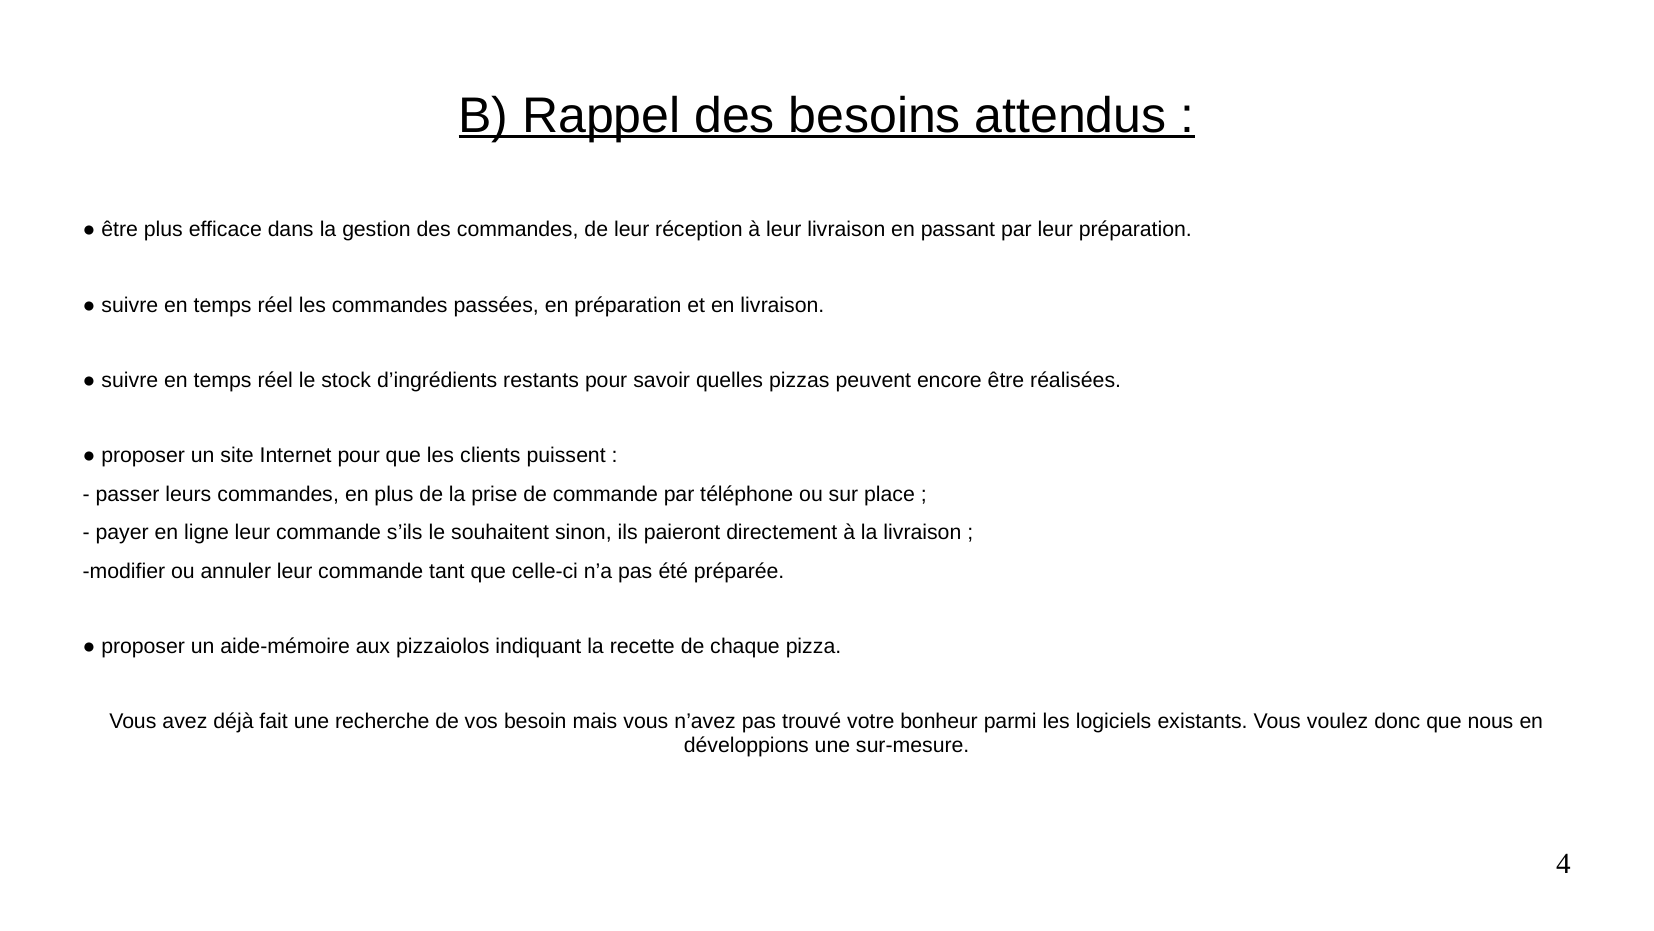

# B) Rappel des besoins attendus :
● être plus efficace dans la gestion des commandes, de leur réception à leur livraison en passant par leur préparation.
● suivre en temps réel les commandes passées, en préparation et en livraison.
● suivre en temps réel le stock d’ingrédients restants pour savoir quelles pizzas peuvent encore être réalisées.
● proposer un site Internet pour que les clients puissent :
- passer leurs commandes, en plus de la prise de commande par téléphone ou sur place ;
- payer en ligne leur commande s’ils le souhaitent sinon, ils paieront directement à la livraison ;
-modifier ou annuler leur commande tant que celle-ci n’a pas été préparée.
● proposer un aide-mémoire aux pizzaiolos indiquant la recette de chaque pizza.
Vous avez déjà fait une recherche de vos besoin mais vous n’avez pas trouvé votre bonheur parmi les logiciels existants. Vous voulez donc que nous en développions une sur-mesure.
4